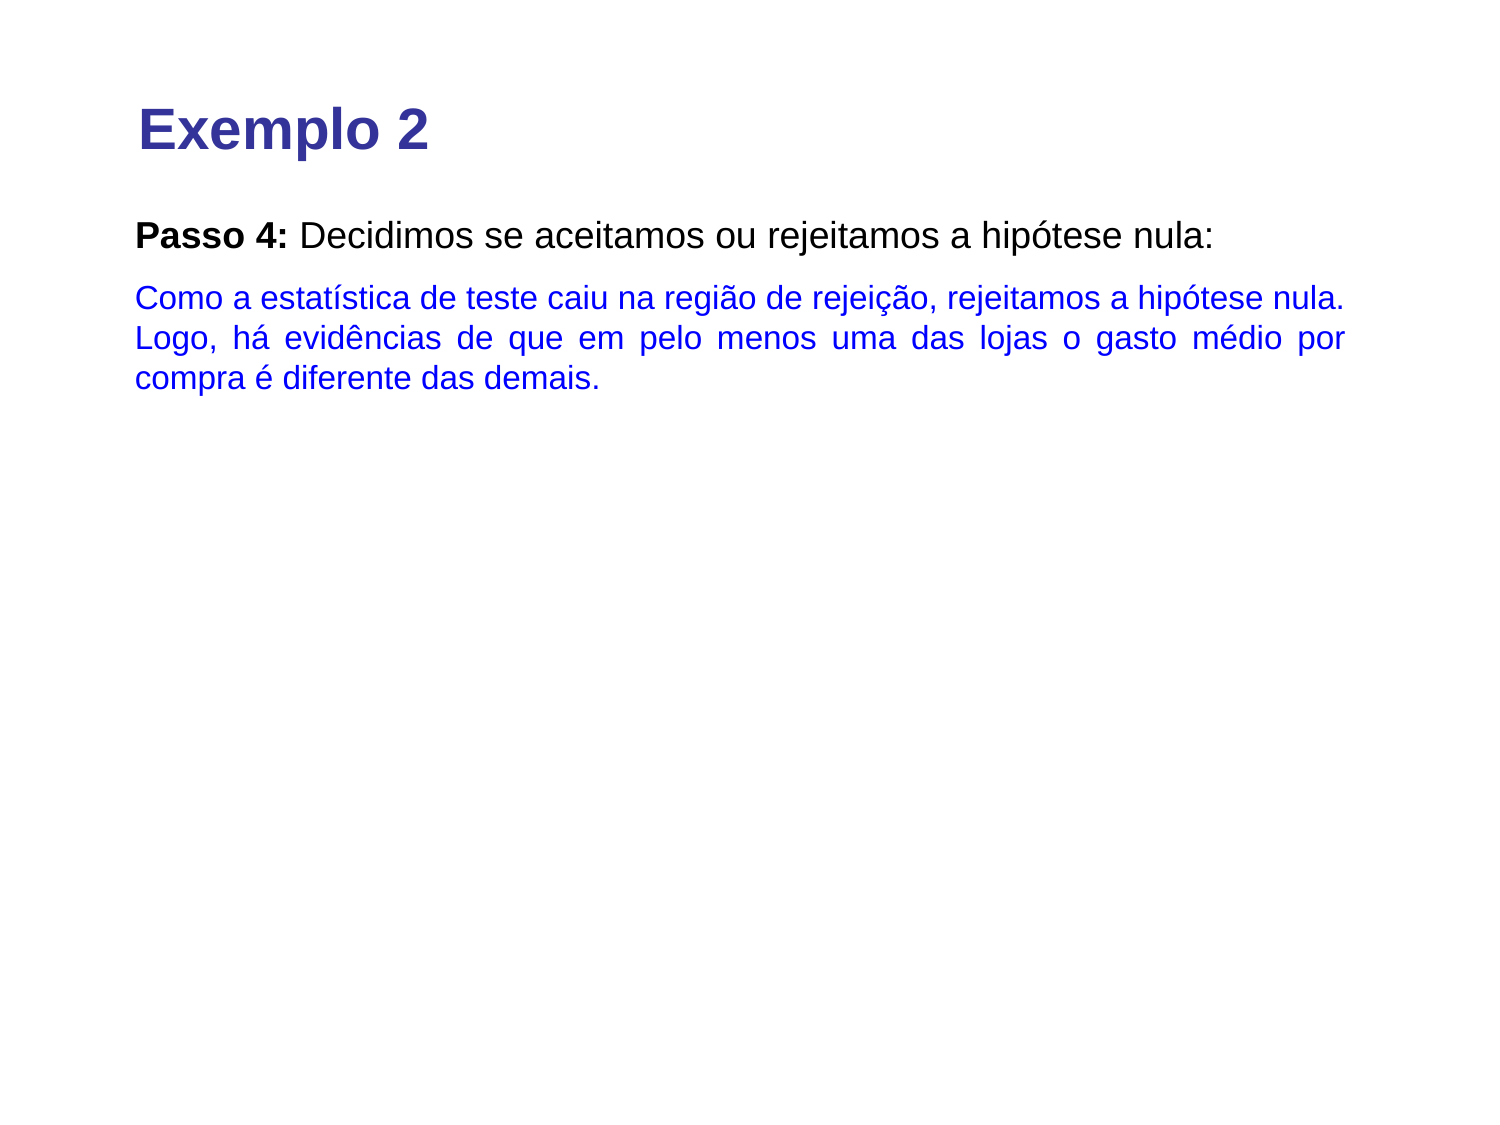

Exemplo 2
Passo 4: Decidimos se aceitamos ou rejeitamos a hipótese nula:
Como a estatística de teste caiu na região de rejeição, rejeitamos a hipótese nula. Logo, há evidências de que em pelo menos uma das lojas o gasto médio por compra é diferente das demais.